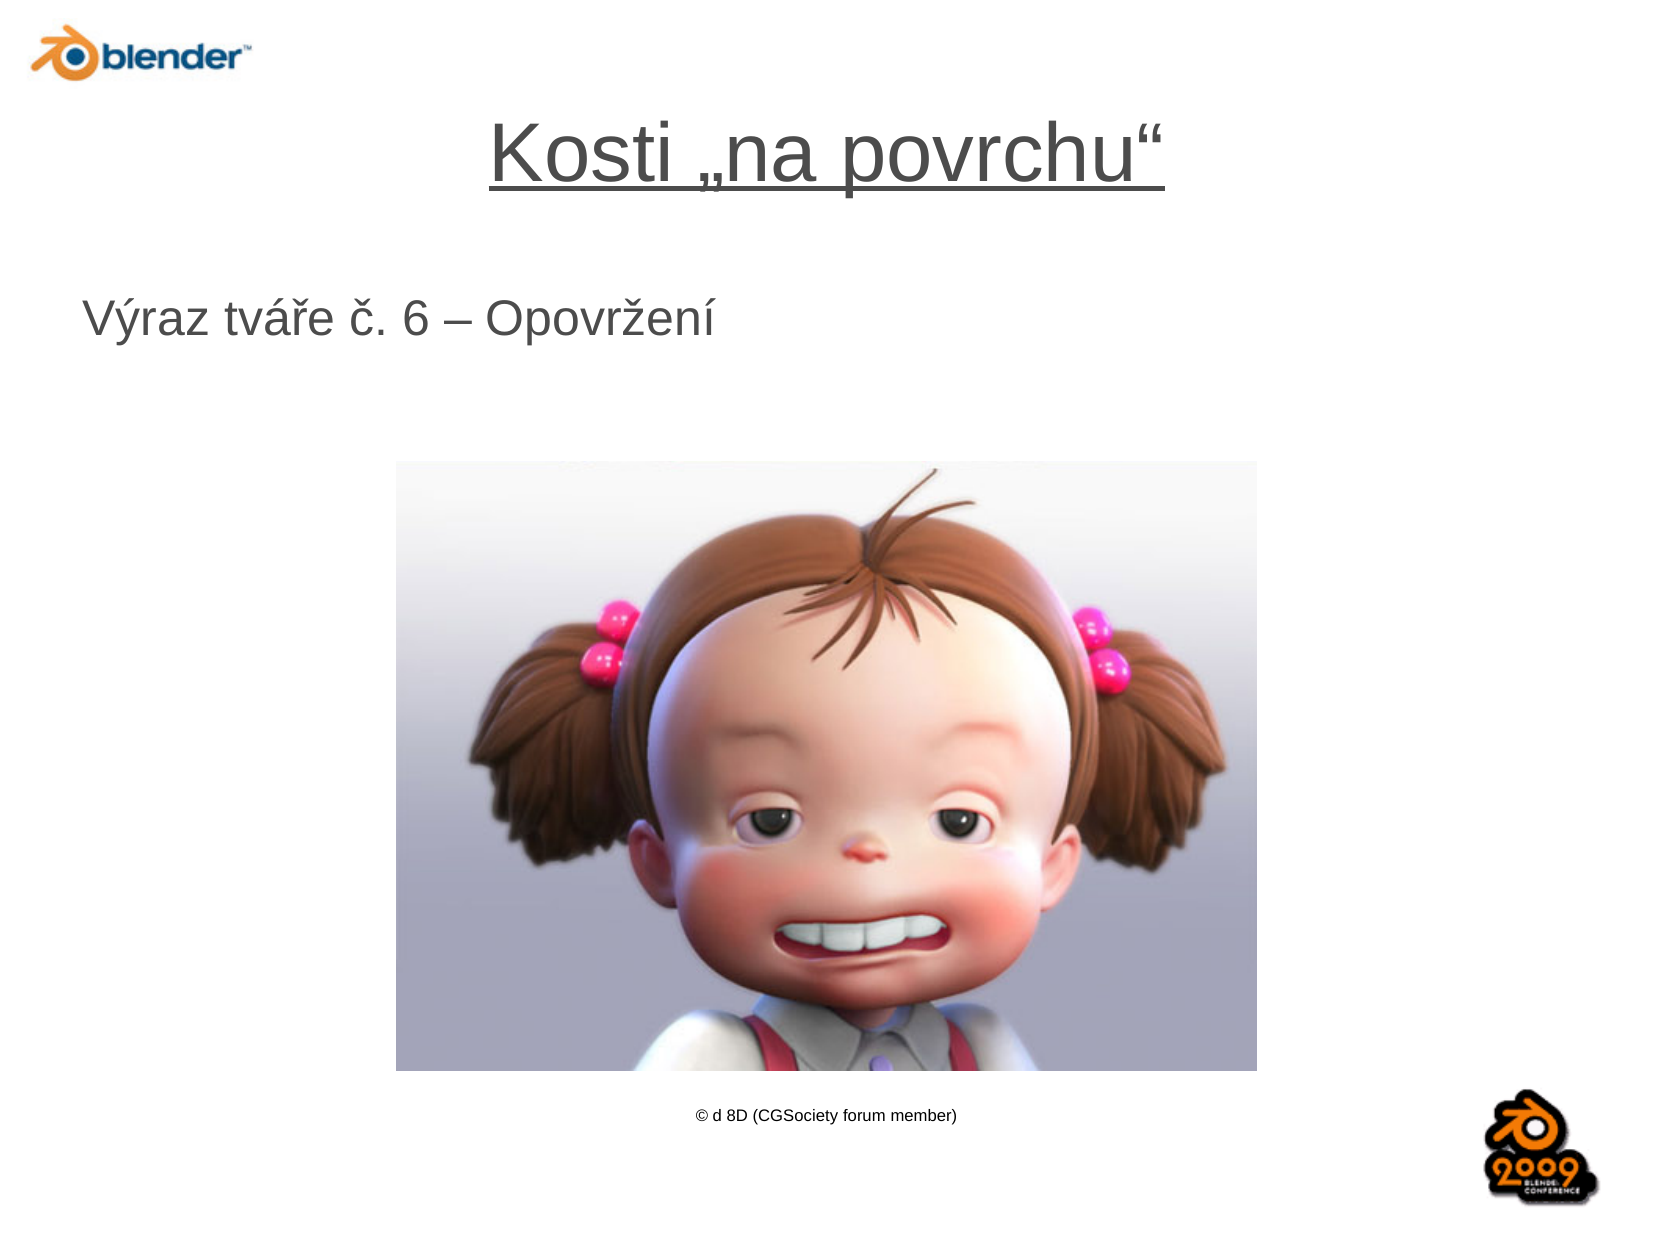

# Kosti „na povrchu“
Výraz tváře č. 6 – Opovržení
© d 8D (CGSociety forum member)